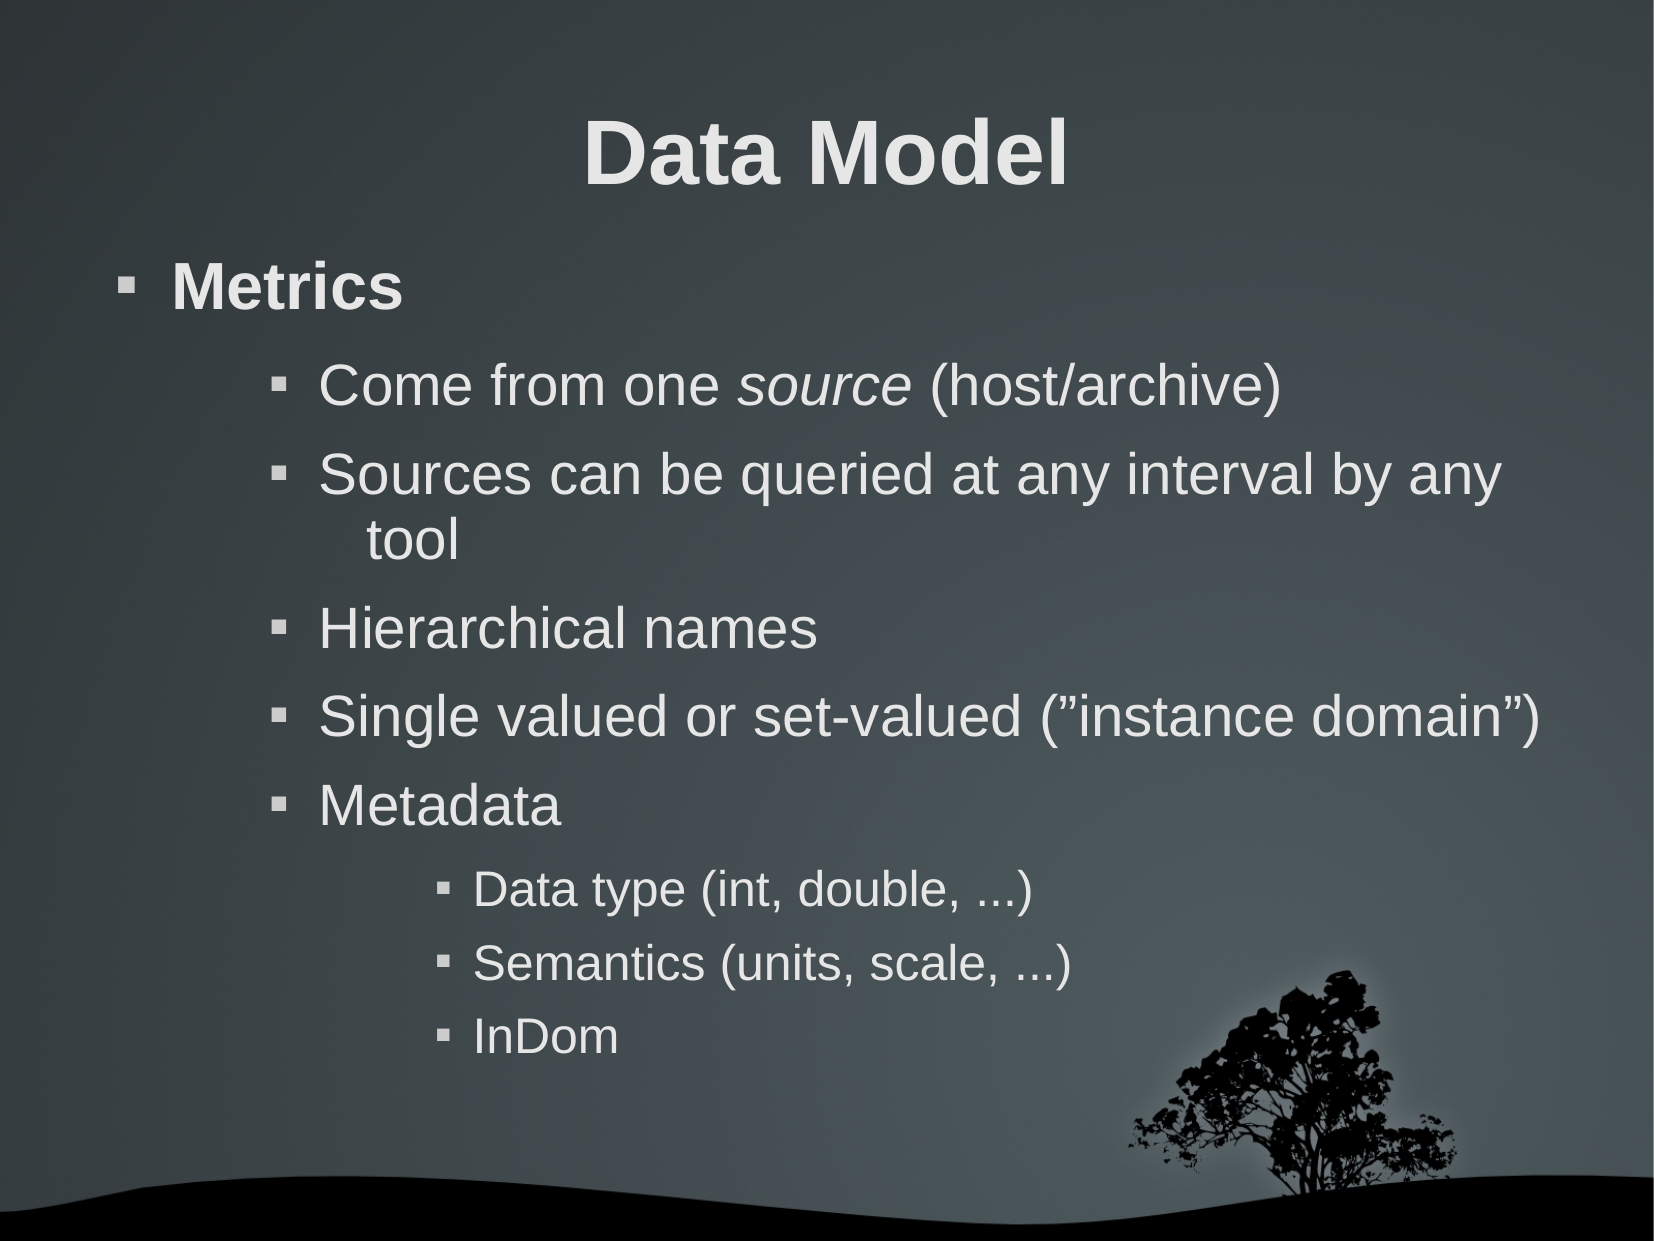

# Data Model
Metrics
Come from one source (host/archive)
Sources can be queried at any interval by any tool
Hierarchical names
Single valued or set-valued (”instance domain”)
Metadata
Data type (int, double, ...)
Semantics (units, scale, ...)
InDom